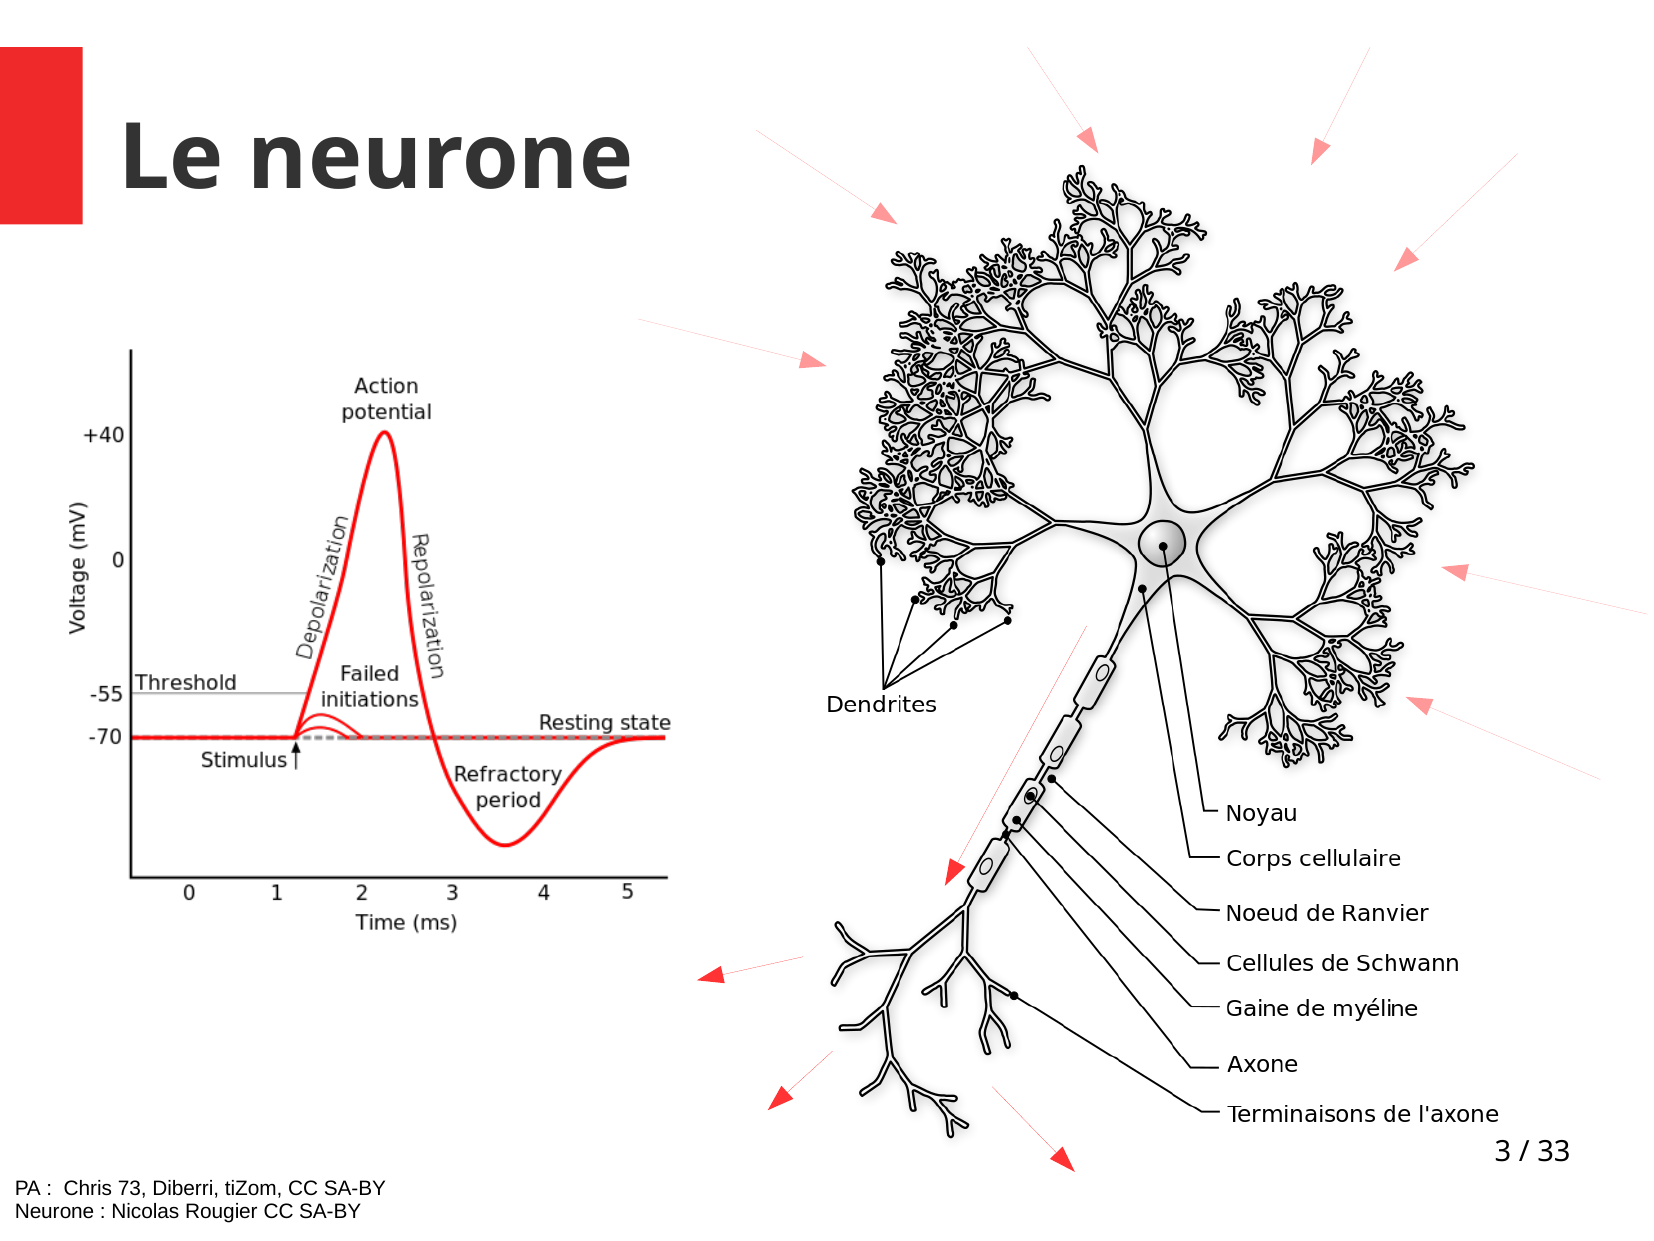

# Le neurone
3
PA : Chris 73, Diberri, tiZom, CC SA-BY
Neurone : Nicolas Rougier CC SA-BY